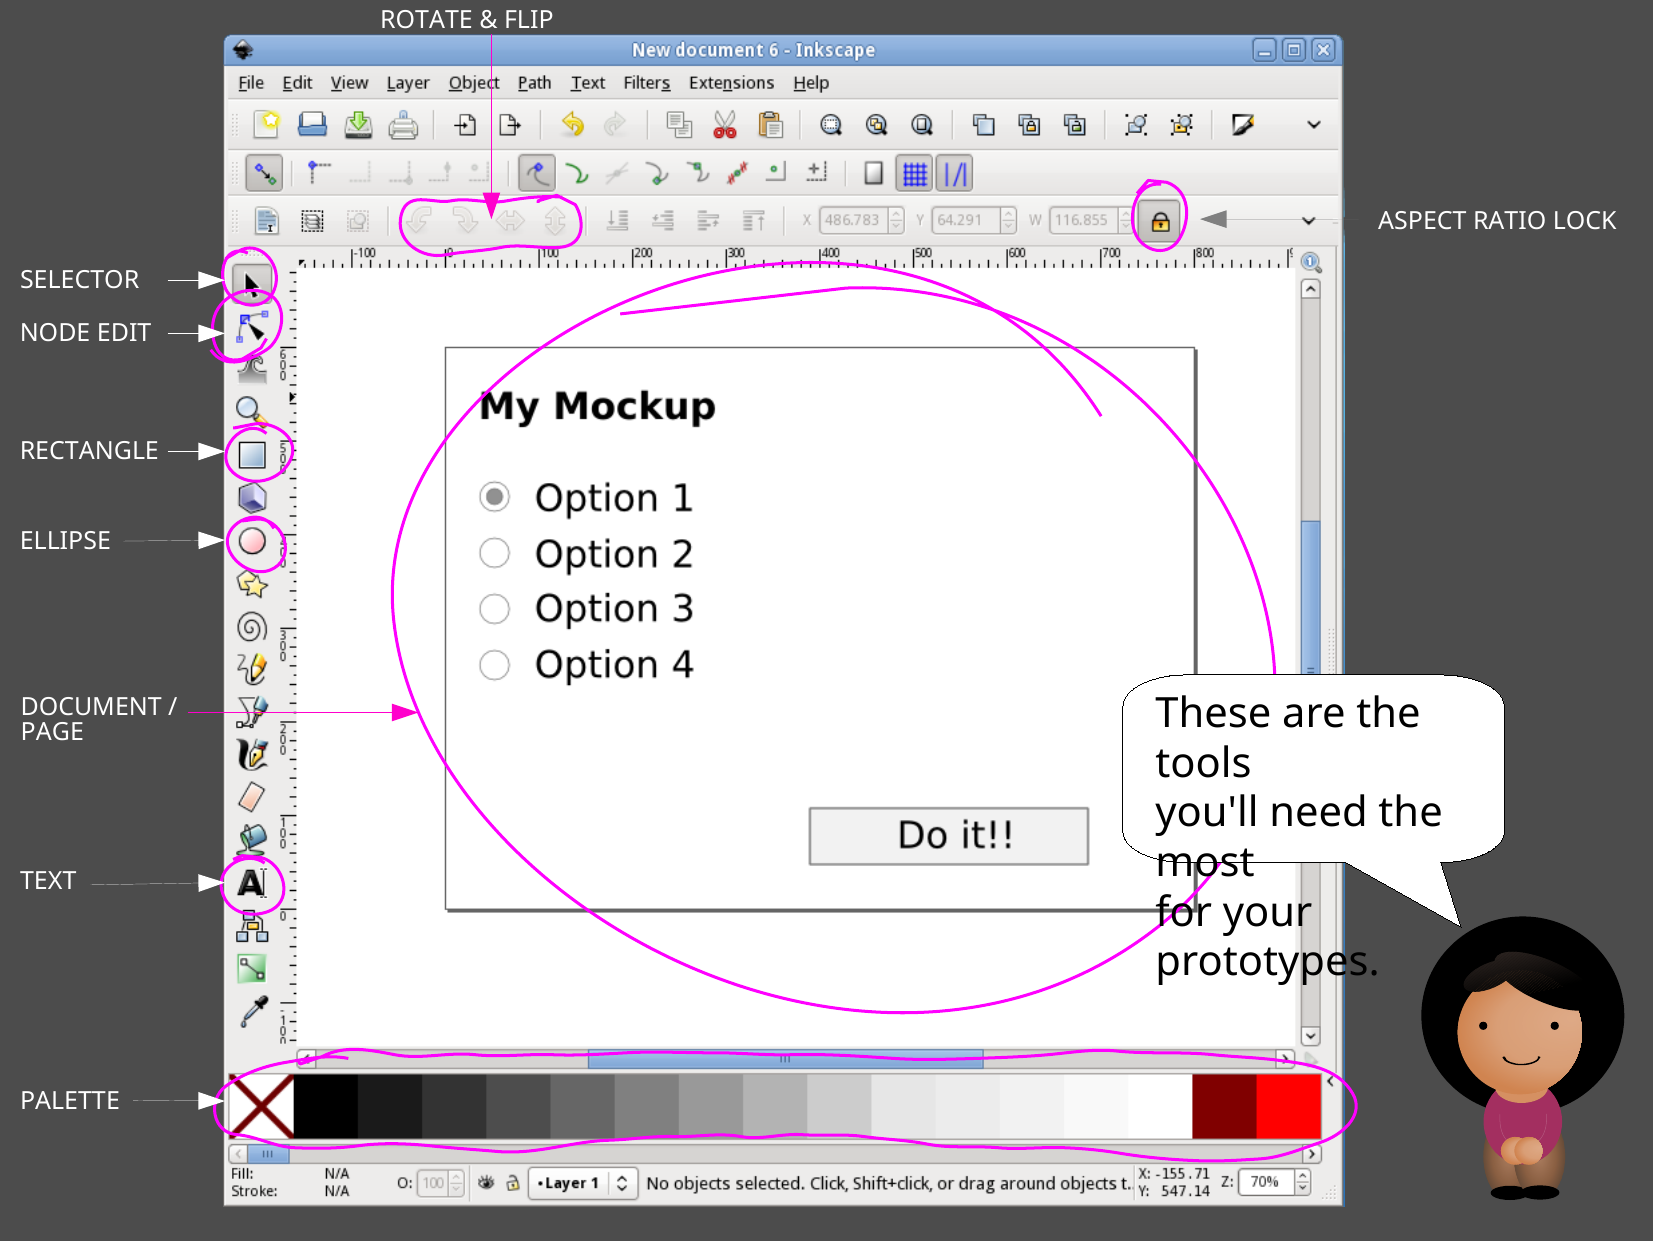

ROTATE & FLIP
ASPECT RATIO LOCK
SELECTOR
NODE EDIT
RECTANGLE
ELLIPSE
These are the tools
you'll need the most
for your prototypes.
DOCUMENT / PAGE
TEXT
PALETTE